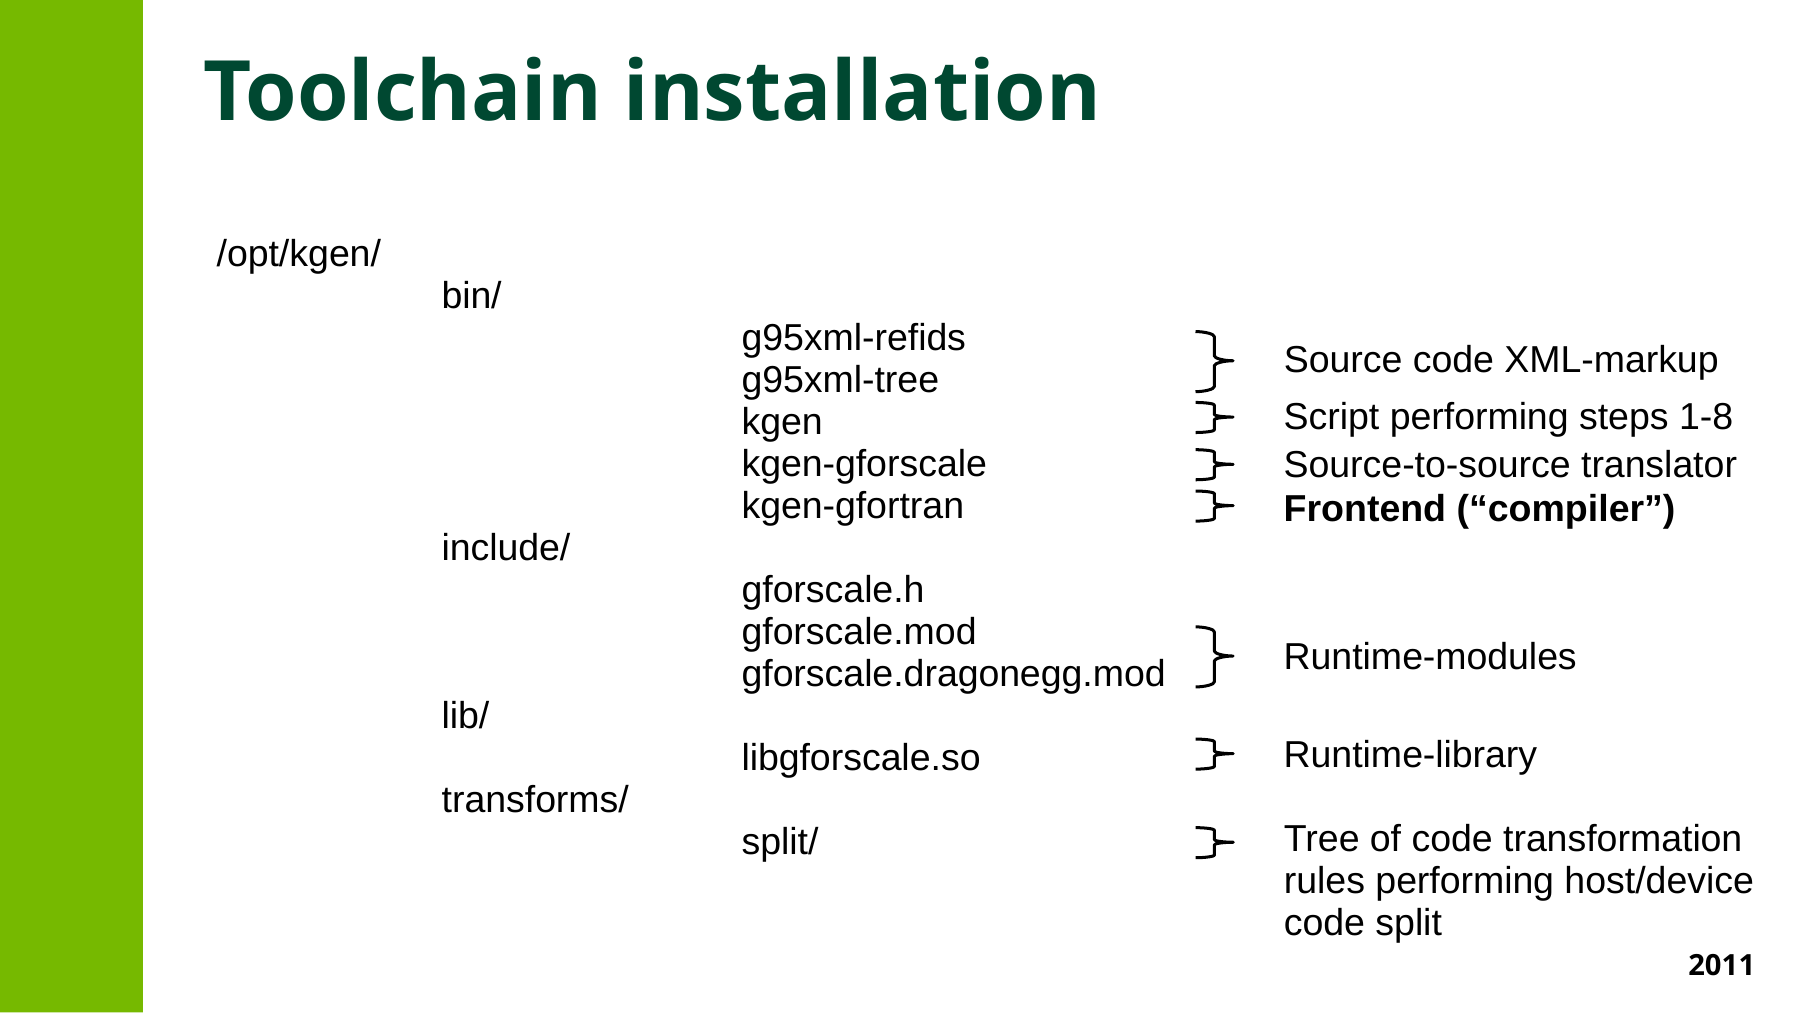

# Toolchain installation
/opt/kgen/
			bin/
							g95xml-refids
							g95xml-tree
							kgen
							kgen-gforscale
							kgen-gfortran
			include/
							gforscale.h
							gforscale.mod
							gforscale.dragonegg.mod
			lib/
							libgforscale.so
			transforms/
							split/
Source code XML-markup
Script performing steps 1-8
Source-to-source translator
Frontend (“compiler”)
Runtime-modules
Runtime-library
Tree of code transformation
rules performing host/device
code split